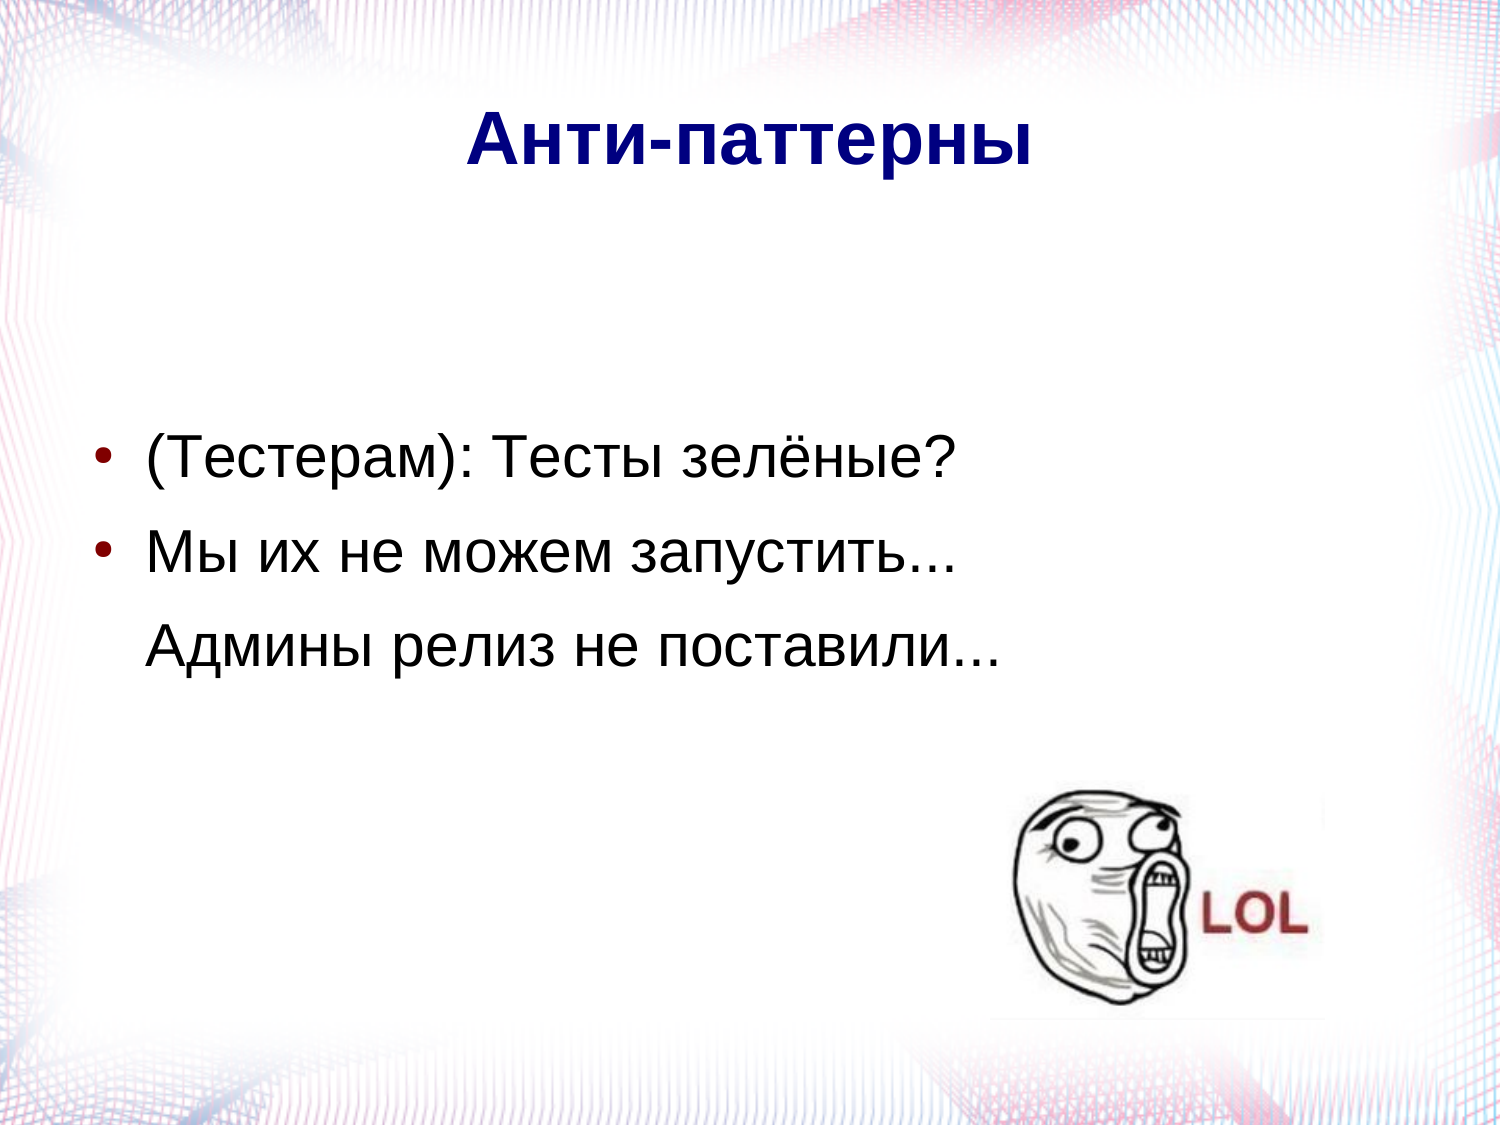

Анти-паттерны
# (Тестерам): Тесты зелёные?
Мы их не можем запустить...
Админы релиз не поставили...